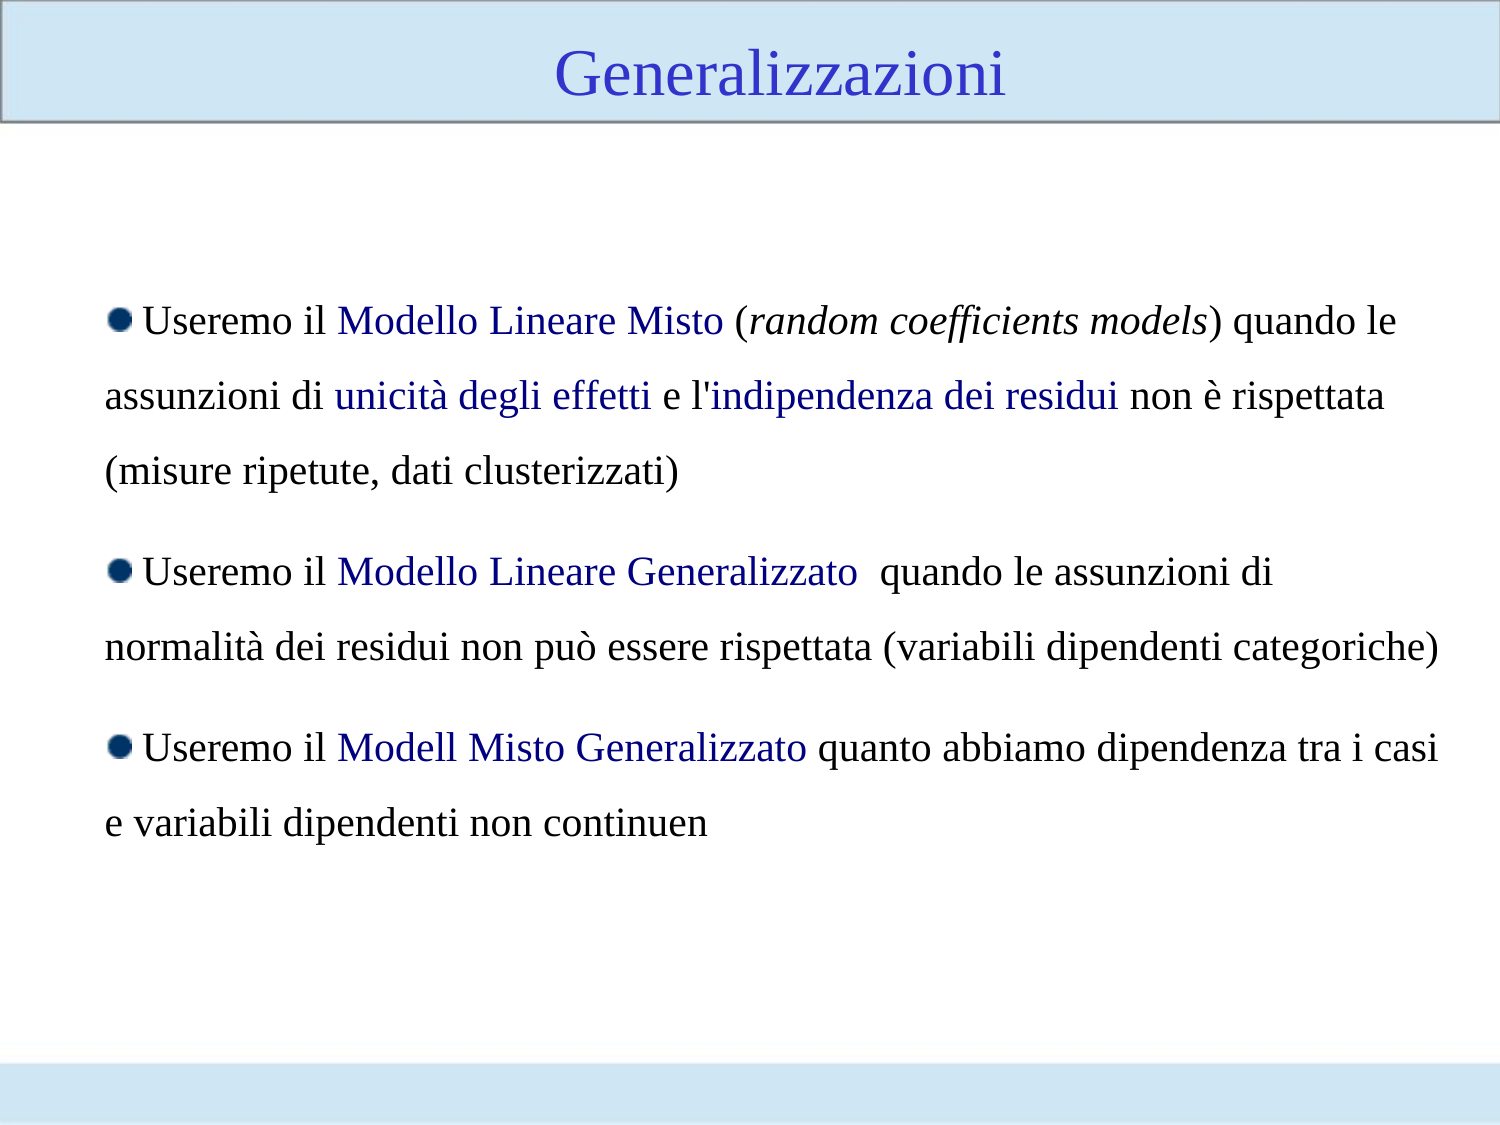

# Generalizzazioni
 Useremo il Modello Lineare Misto (random coefficients models) quando le assunzioni di unicità degli effetti e l'indipendenza dei residui non è rispettata (misure ripetute, dati clusterizzati)
 Useremo il Modello Lineare Generalizzato quando le assunzioni di normalità dei residui non può essere rispettata (variabili dipendenti categoriche)
 Useremo il Modell Misto Generalizzato quanto abbiamo dipendenza tra i casi e variabili dipendenti non continuen
53